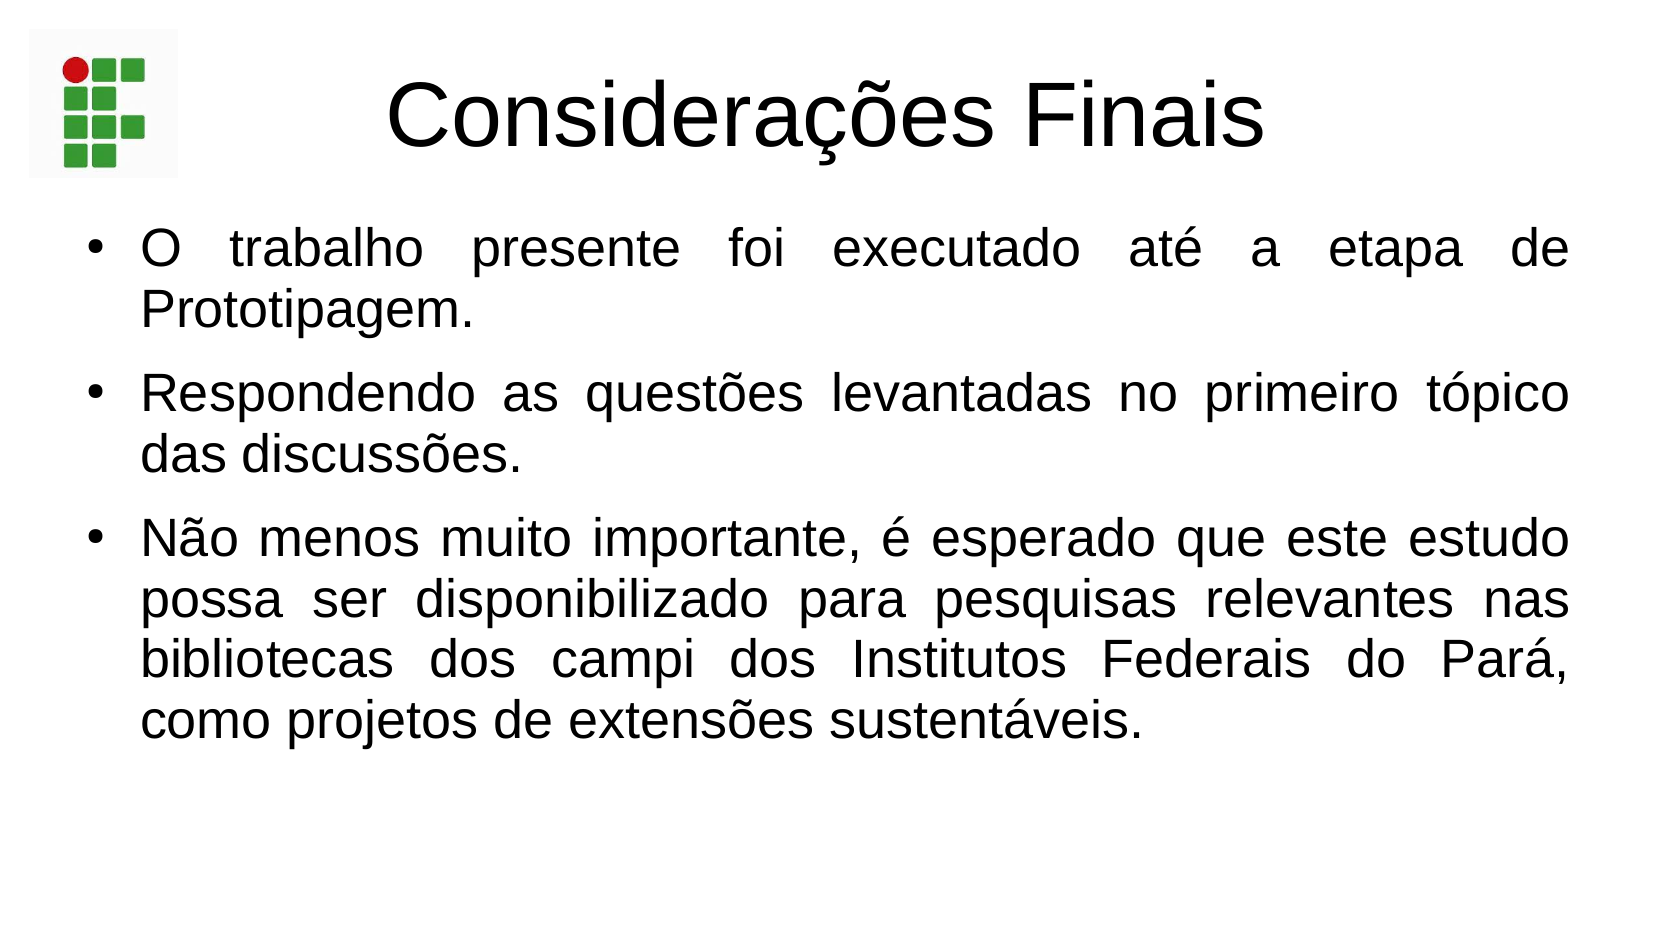

# Considerações Finais
O trabalho presente foi executado até a etapa de Prototipagem.
Respondendo as questões levantadas no primeiro tópico das discussões.
Não menos muito importante, é esperado que este estudo possa ser disponibilizado para pesquisas relevantes nas bibliotecas dos campi dos Institutos Federais do Pará, como projetos de extensões sustentáveis.